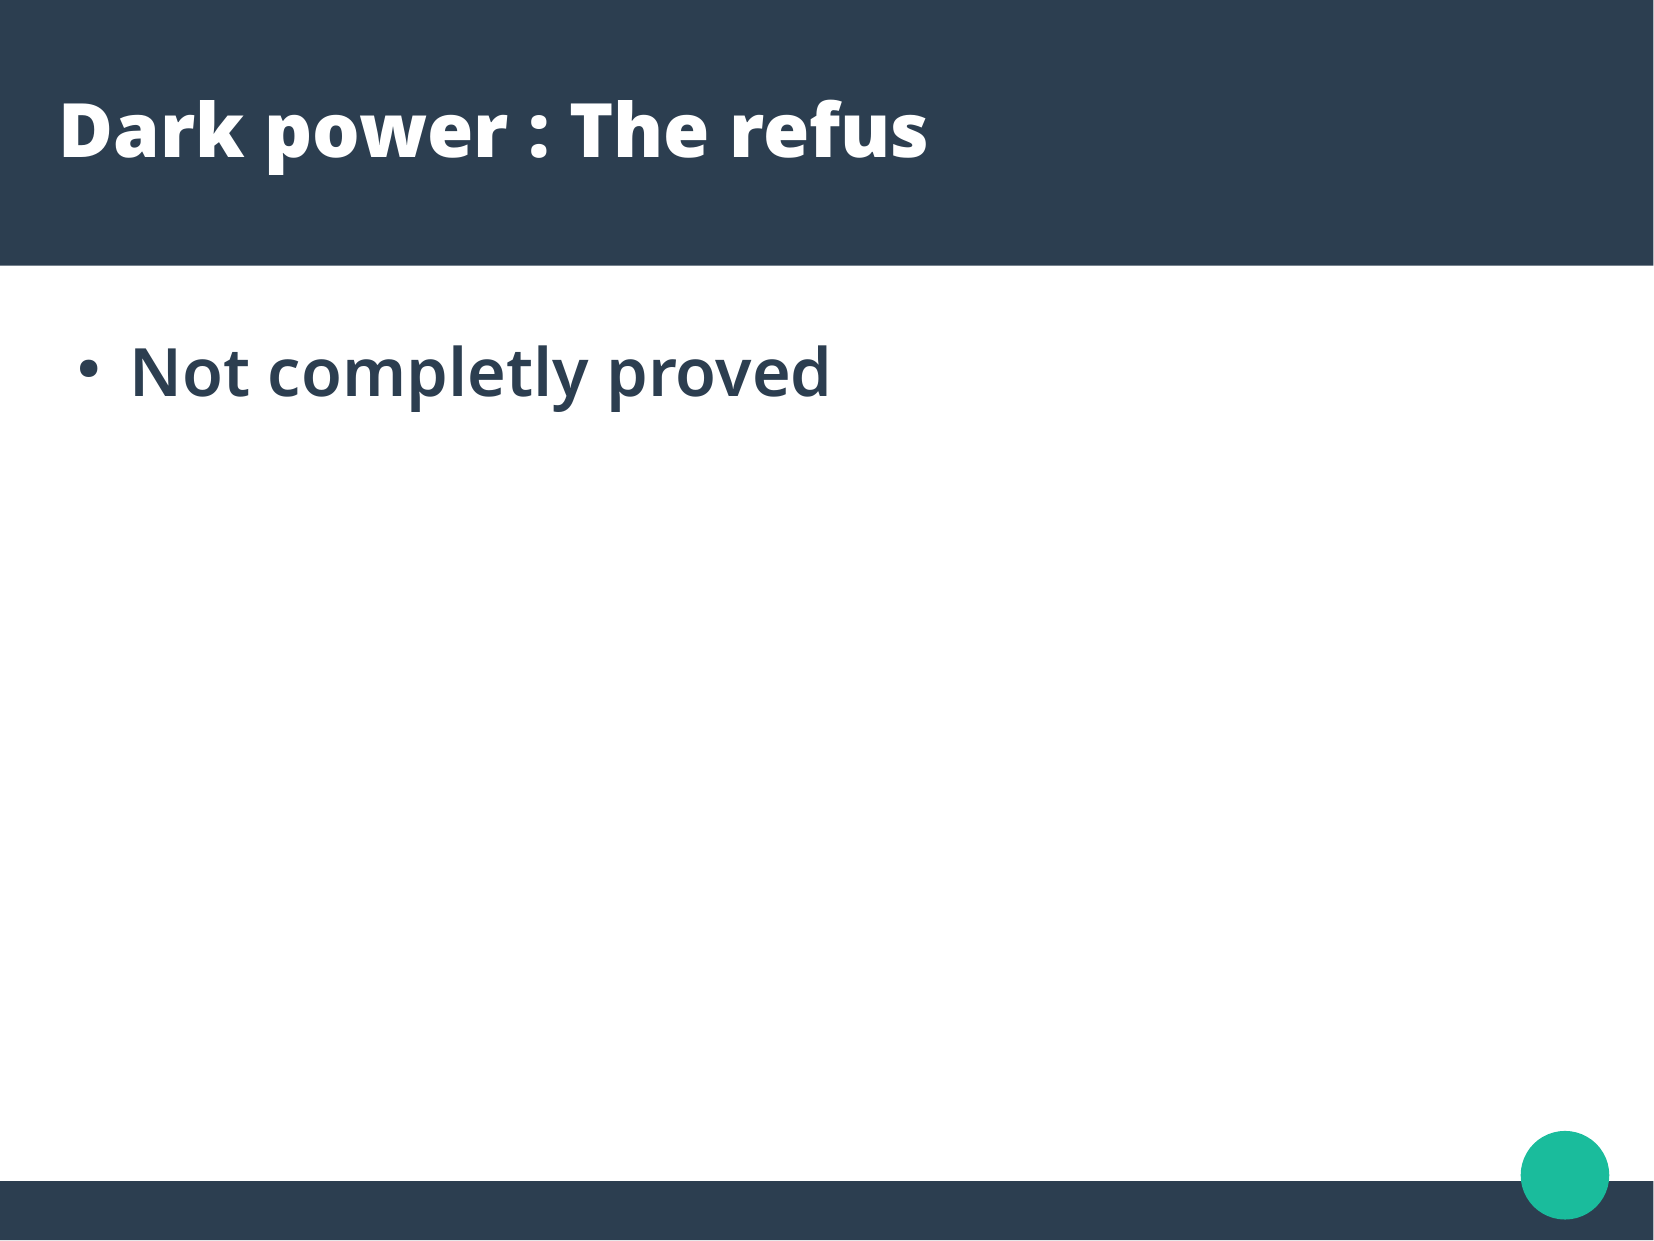

# Dark power : The refus
Not completly proved